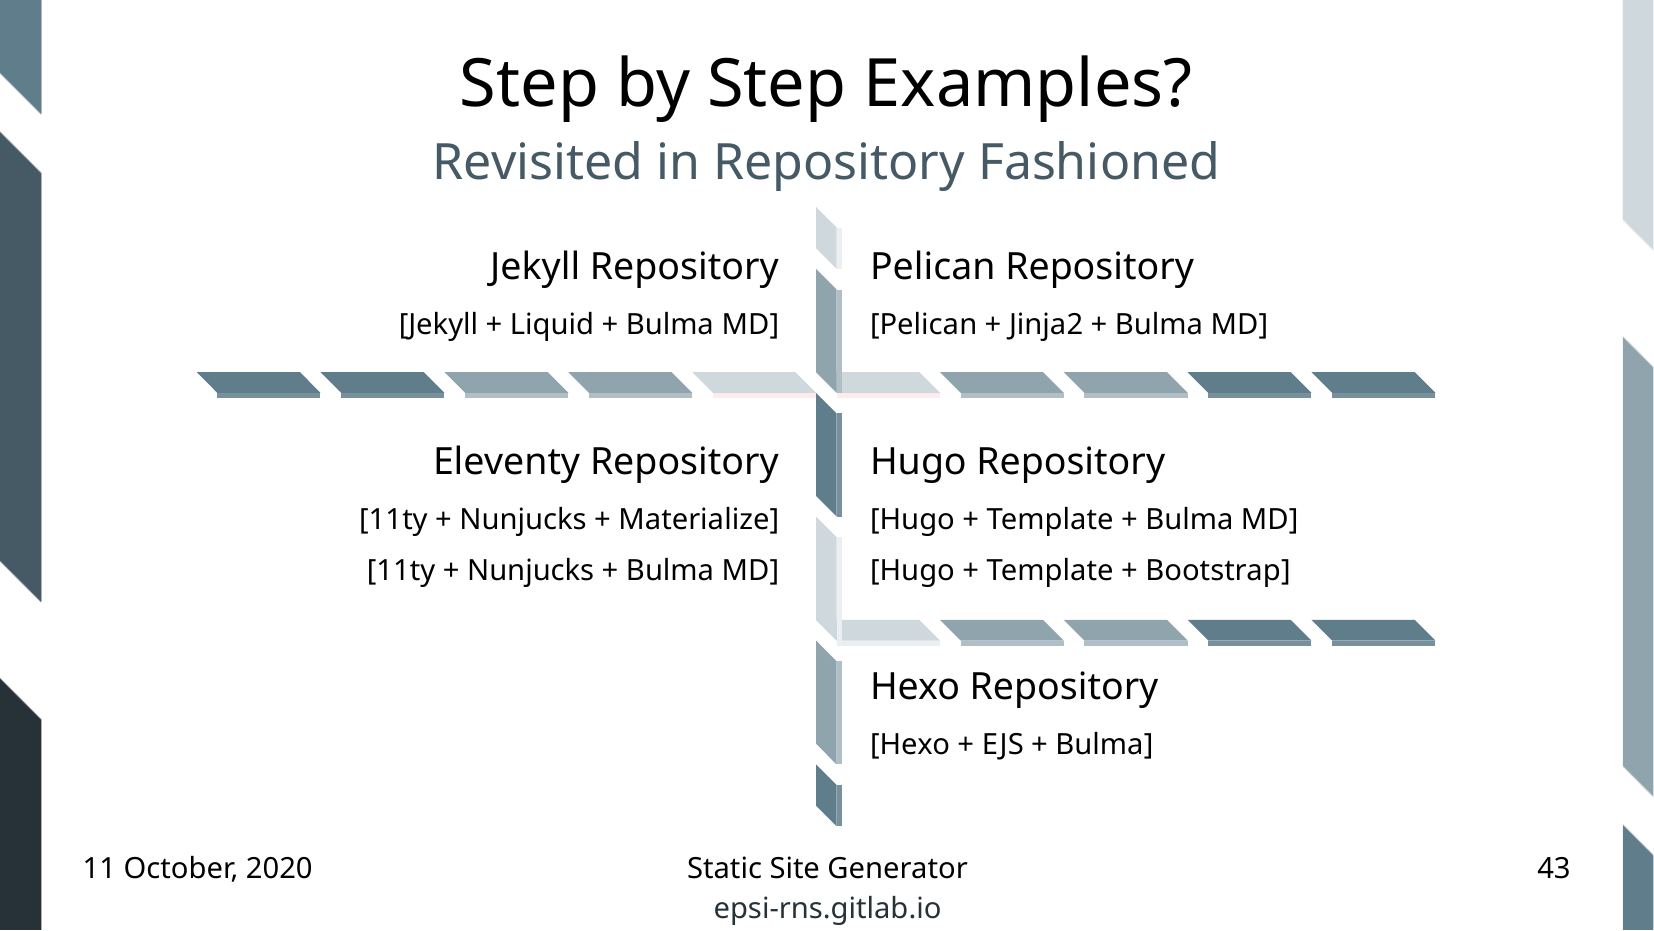

# Step by Step Examples? Revisited in Repository Fashioned
Jekyll Repository
[Jekyll + Liquid + Bulma MD]
Pelican Repository
[Pelican + Jinja2 + Bulma MD]
Eleventy Repository
[11ty + Nunjucks + Materialize]
[11ty + Nunjucks + Bulma MD]
Hugo Repository
[Hugo + Template + Bulma MD]
[Hugo + Template + Bootstrap]
Hexo Repository
[Hexo + EJS + Bulma]
11 October, 2020
Static Site Generator
43